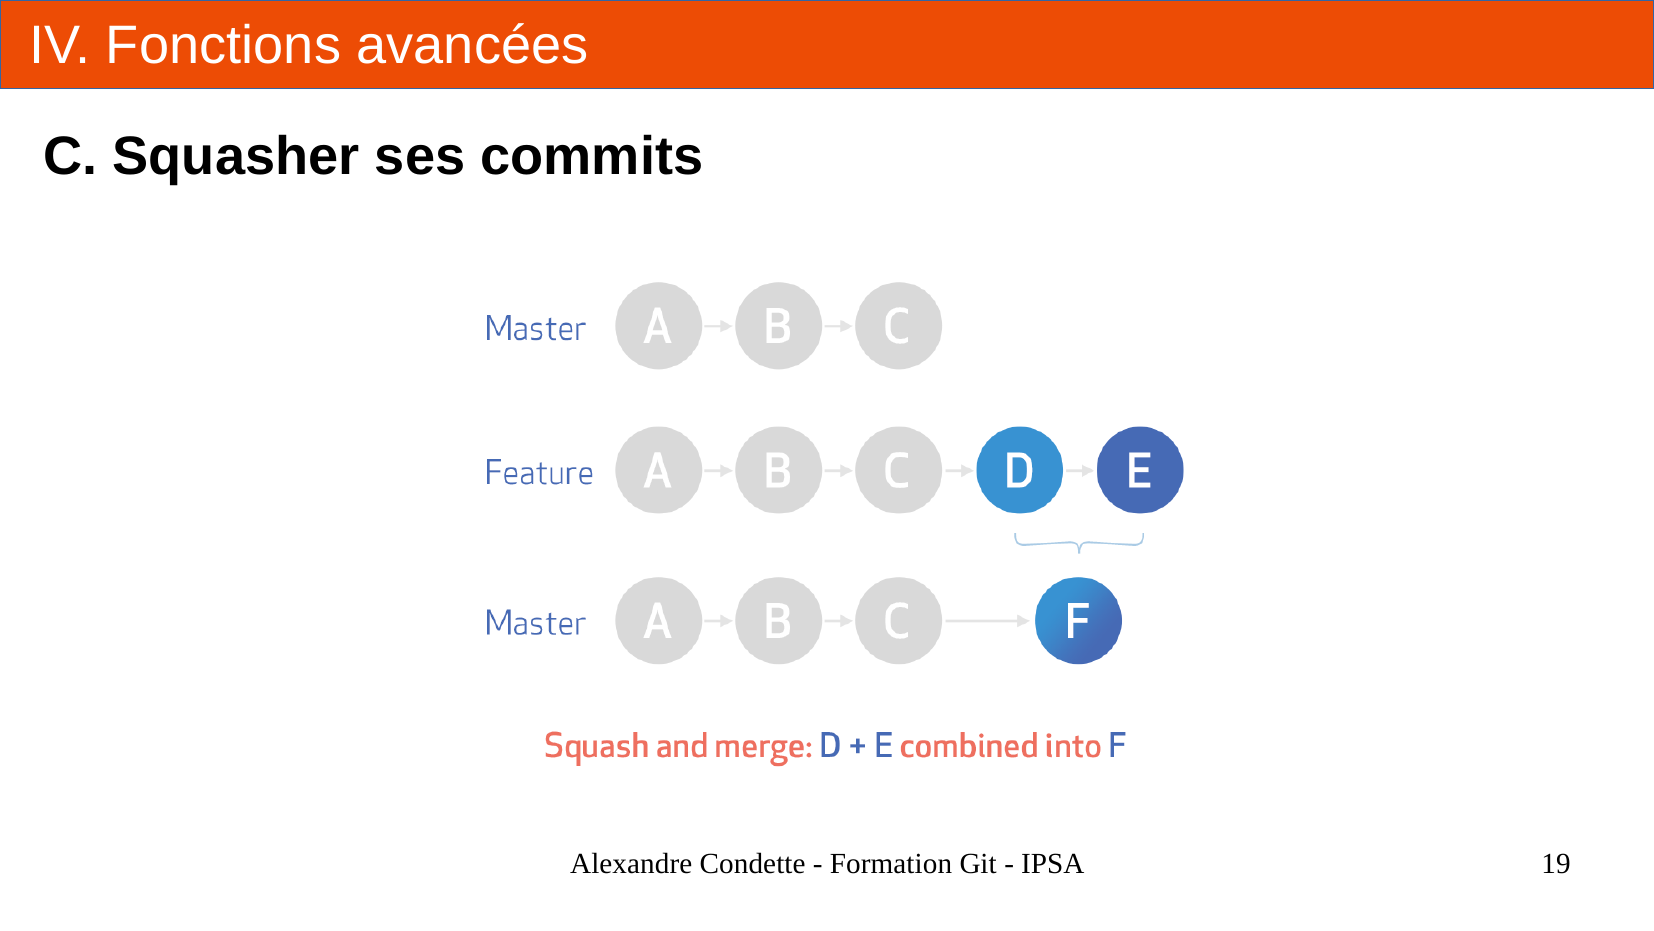

# IV. Fonctions avancées
C. Squasher ses commits
Alexandre Condette - Formation Git - IPSA
19